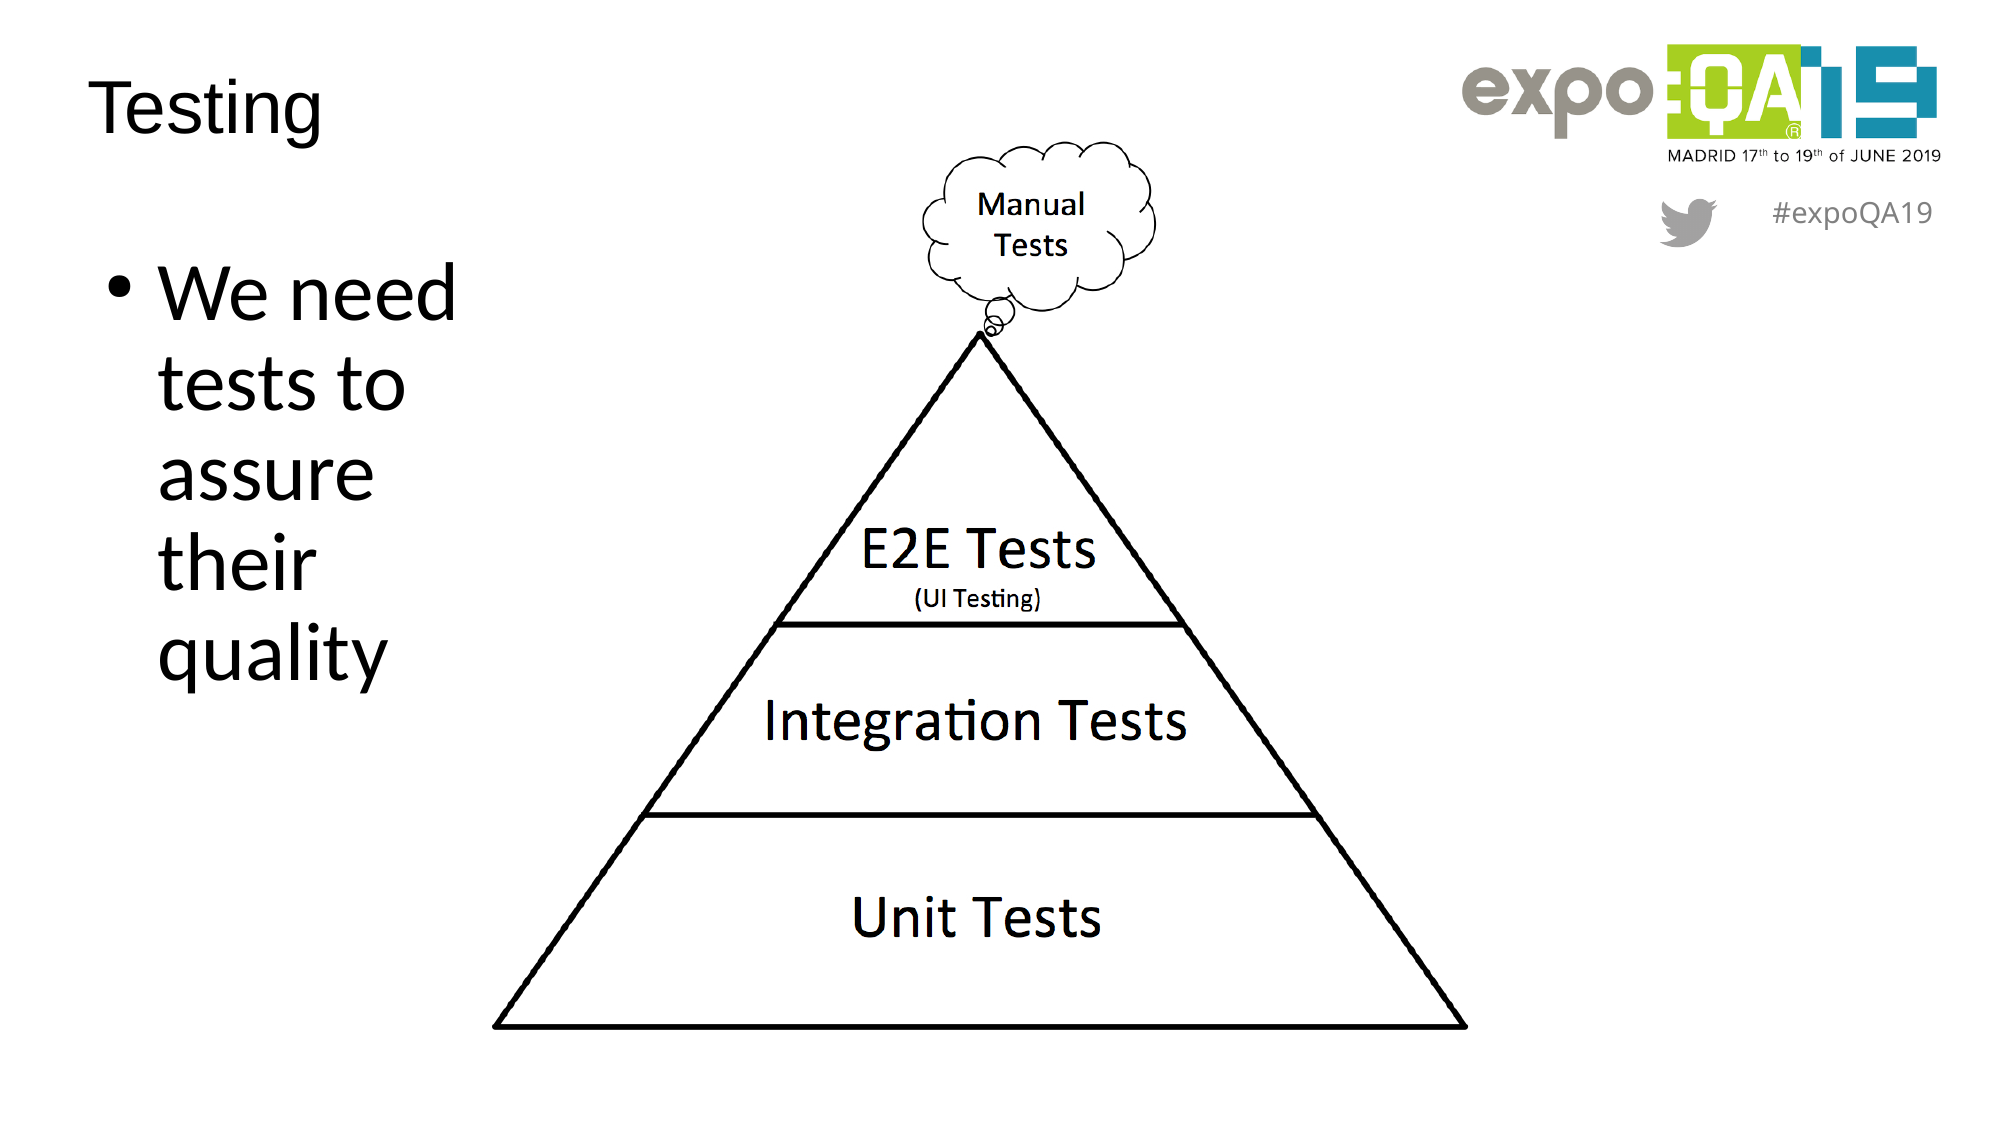

# Testing
We need tests to assure their quality